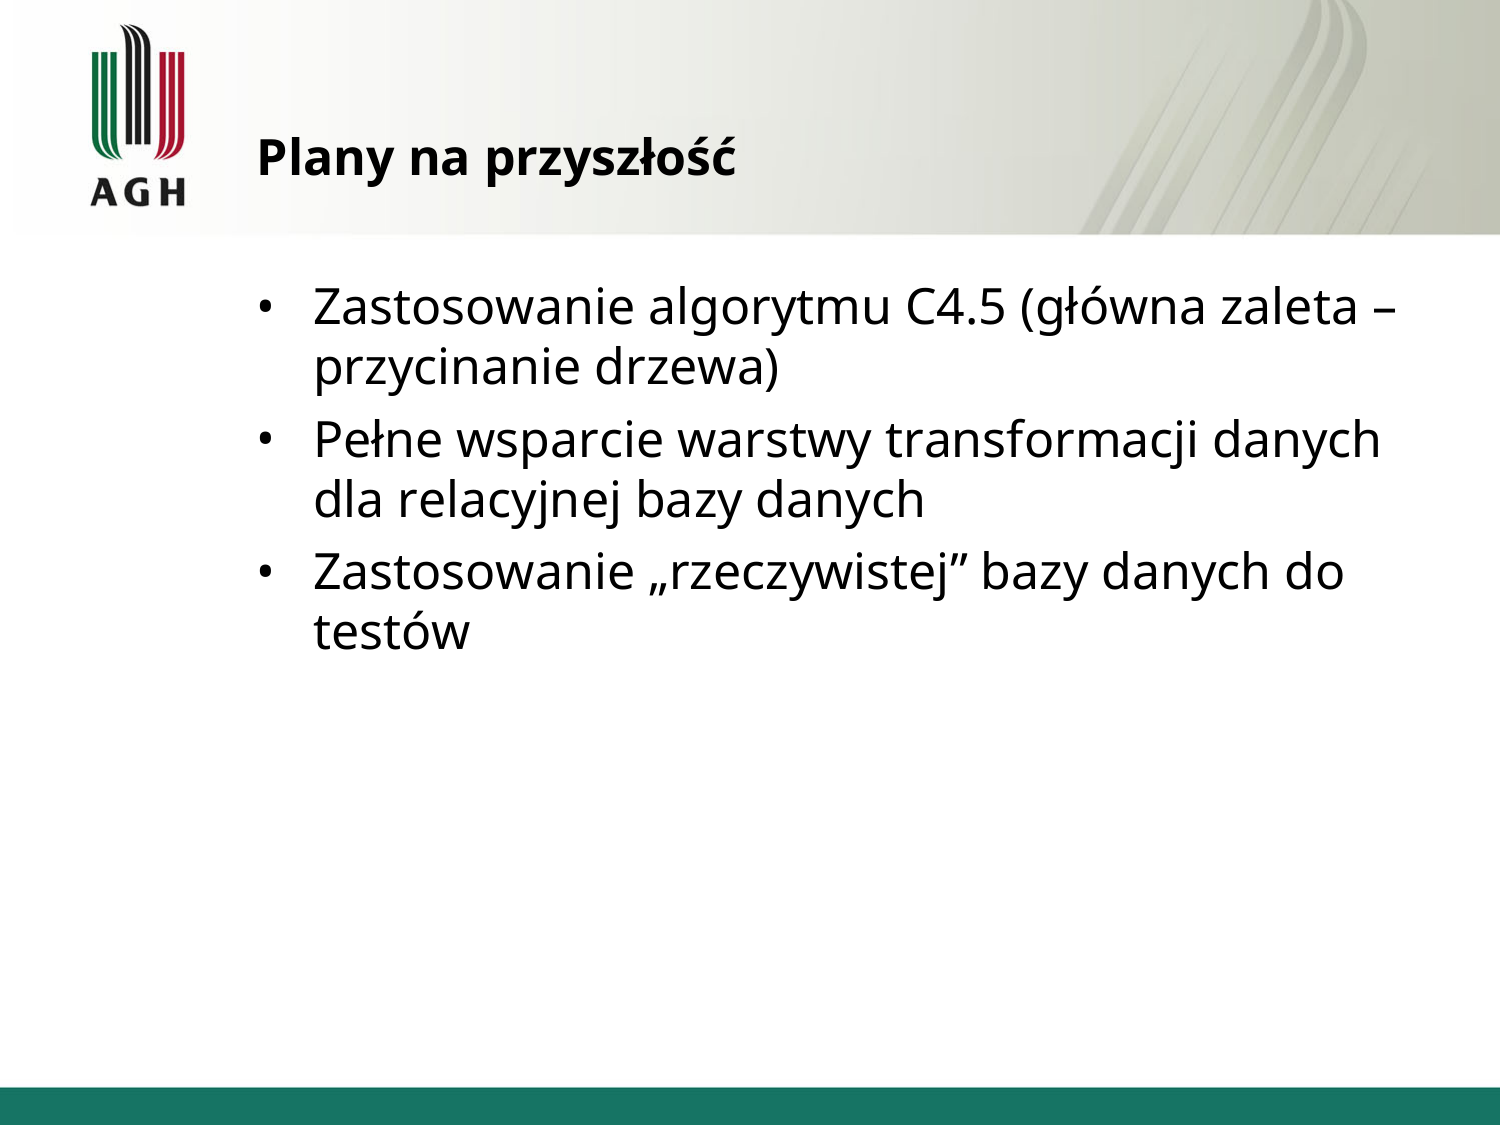

# Plany na przyszłość
Zastosowanie algorytmu C4.5 (główna zaleta – przycinanie drzewa)
Pełne wsparcie warstwy transformacji danych dla relacyjnej bazy danych
Zastosowanie „rzeczywistej” bazy danych do testów